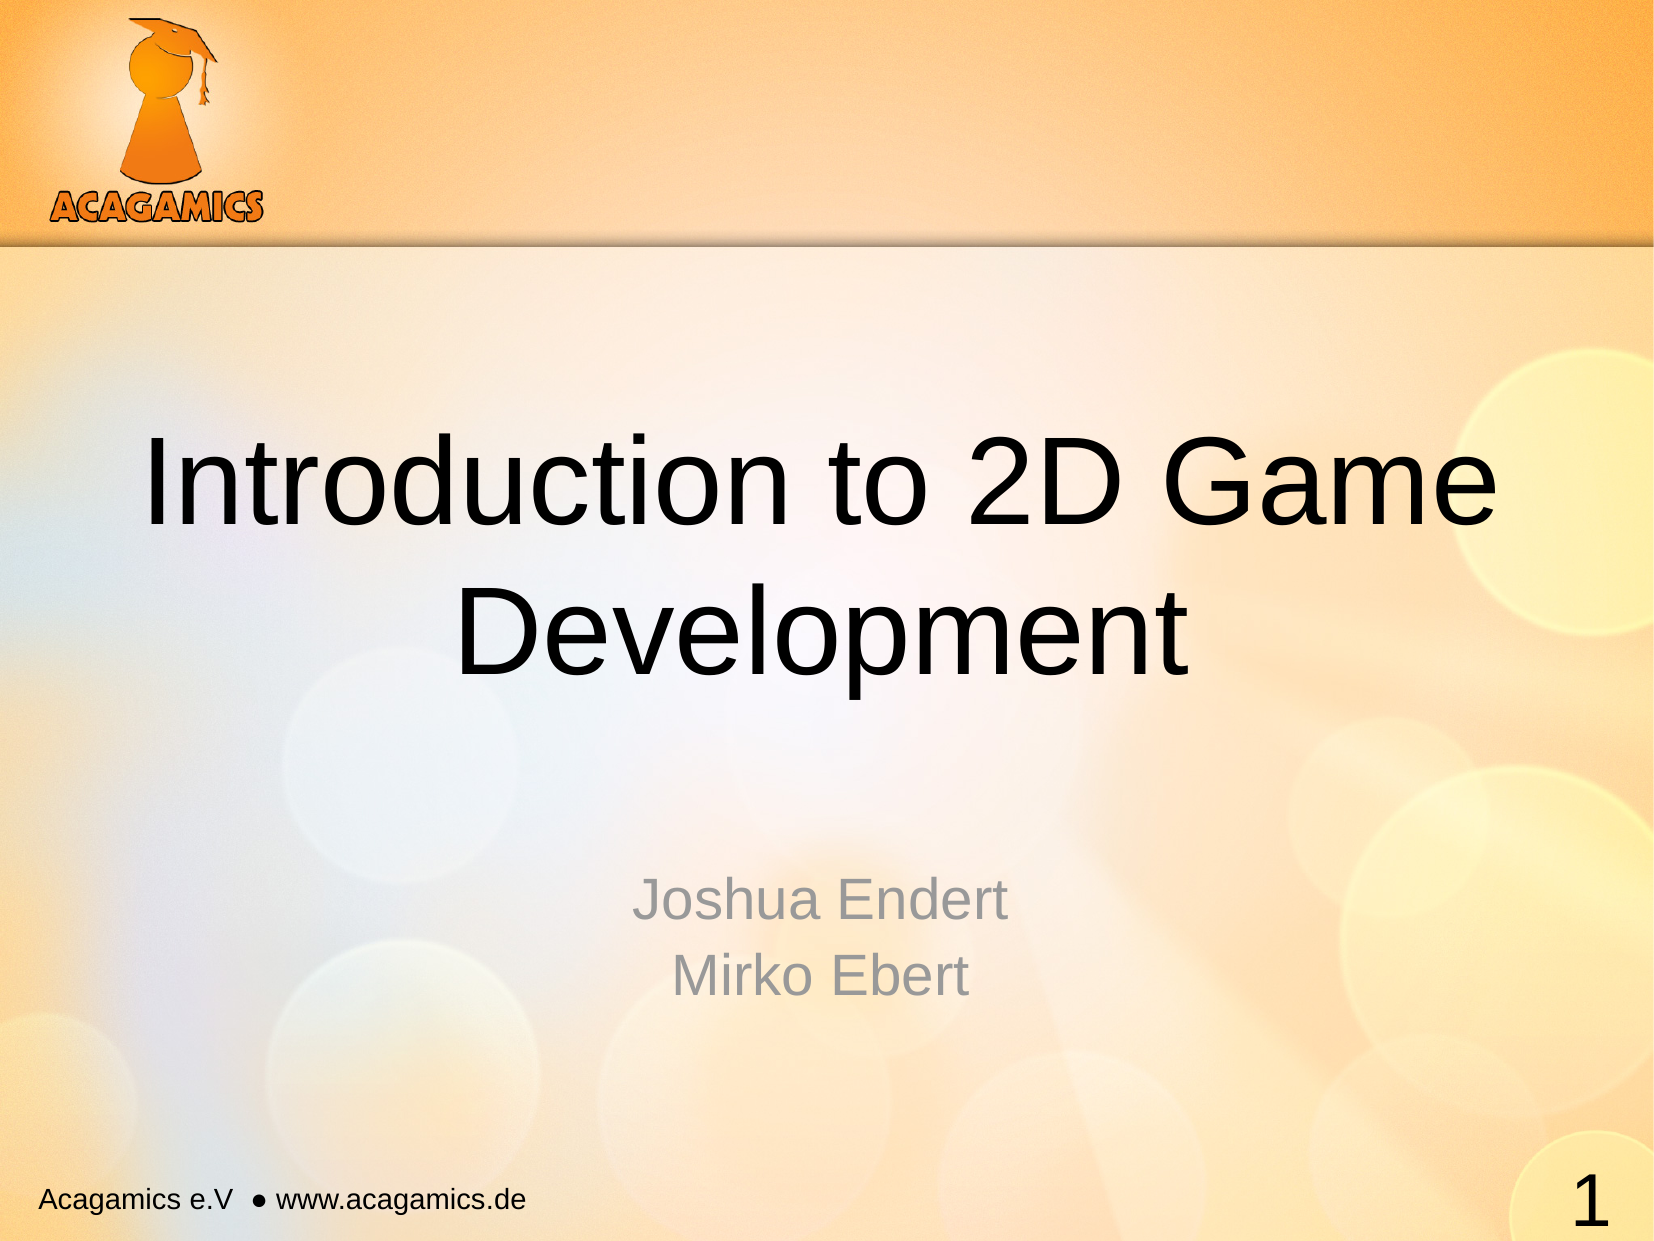

#
Introduction to 2D Game Development
Joshua Endert
Mirko Ebert